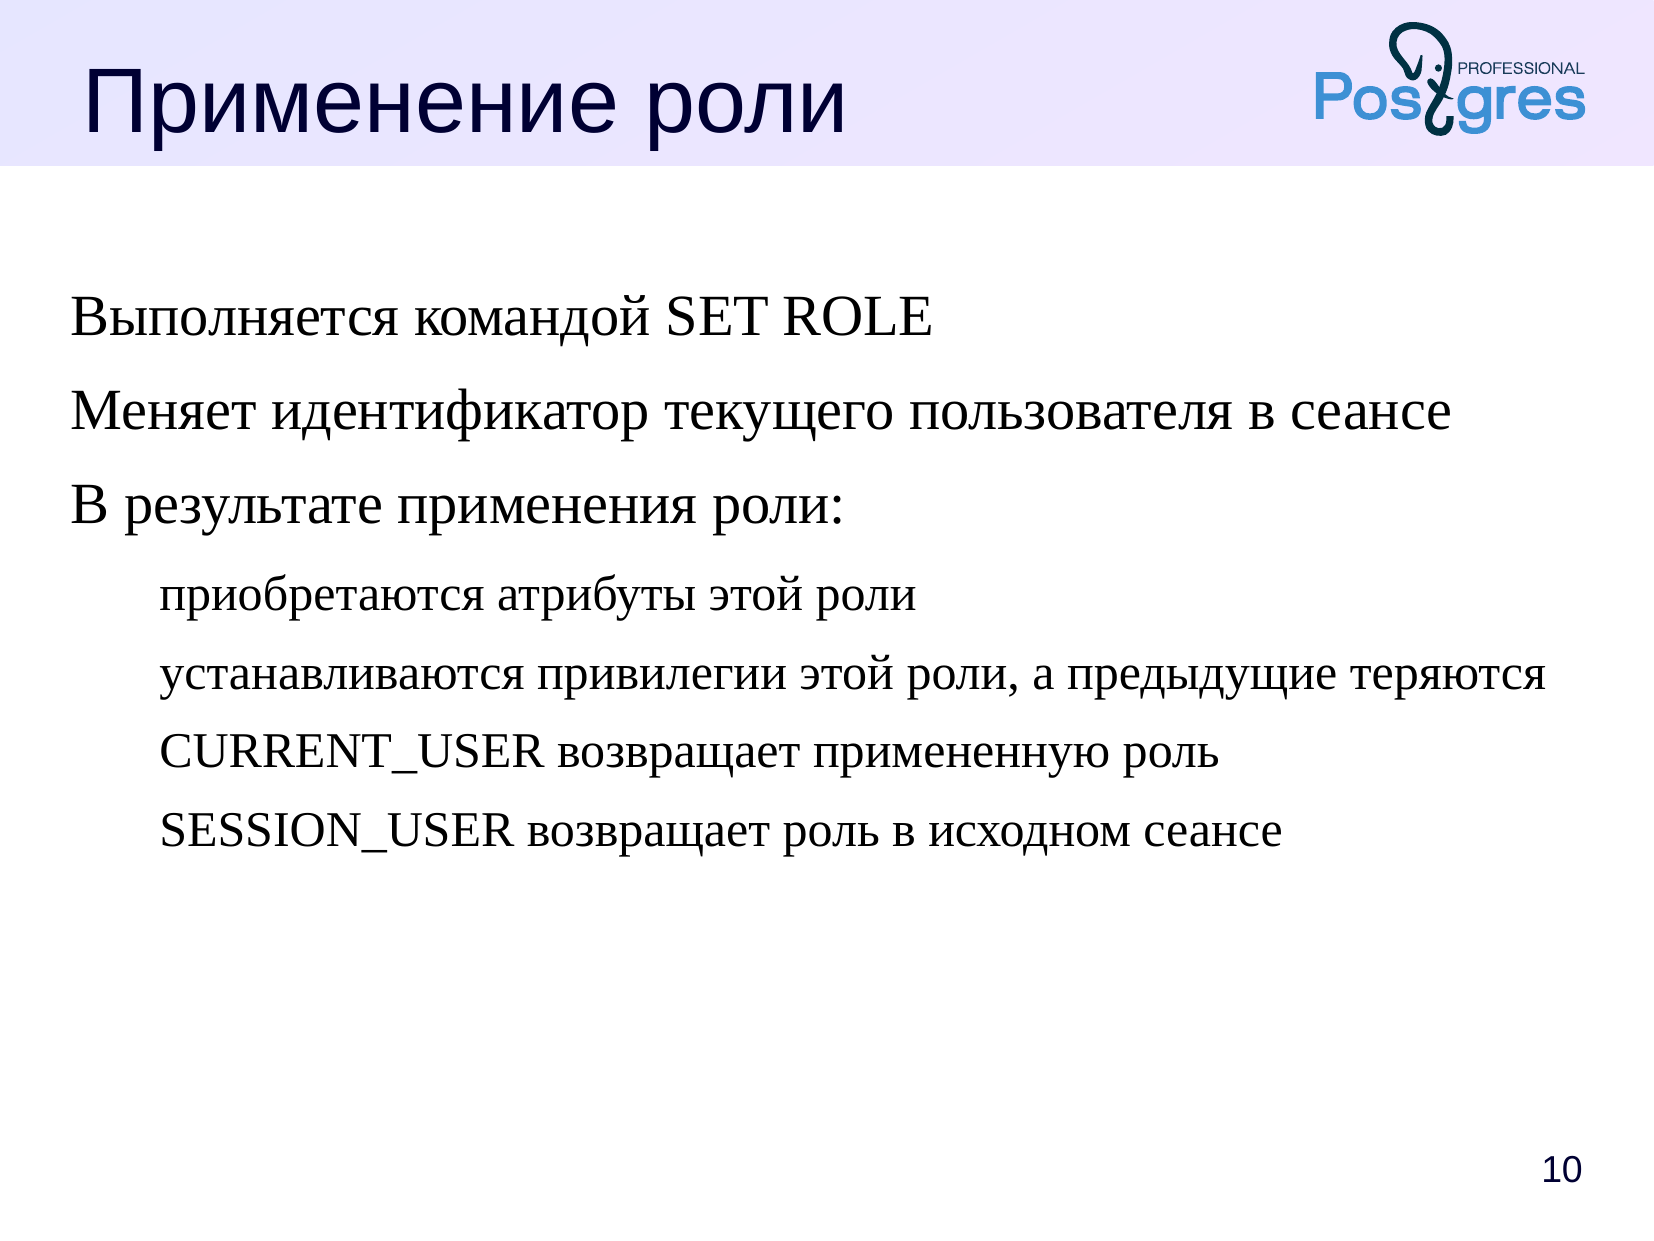

# Применение роли
Выполняется командой SET ROLE
Меняет идентификатор текущего пользователя в сеансе
В результате применения роли:
приобретаются атрибуты этой роли
устанавливаются привилегии этой роли, а предыдущие теряются
CURRENT_USER возвращает примененную роль
SESSION_USER возвращает роль в исходном сеансе